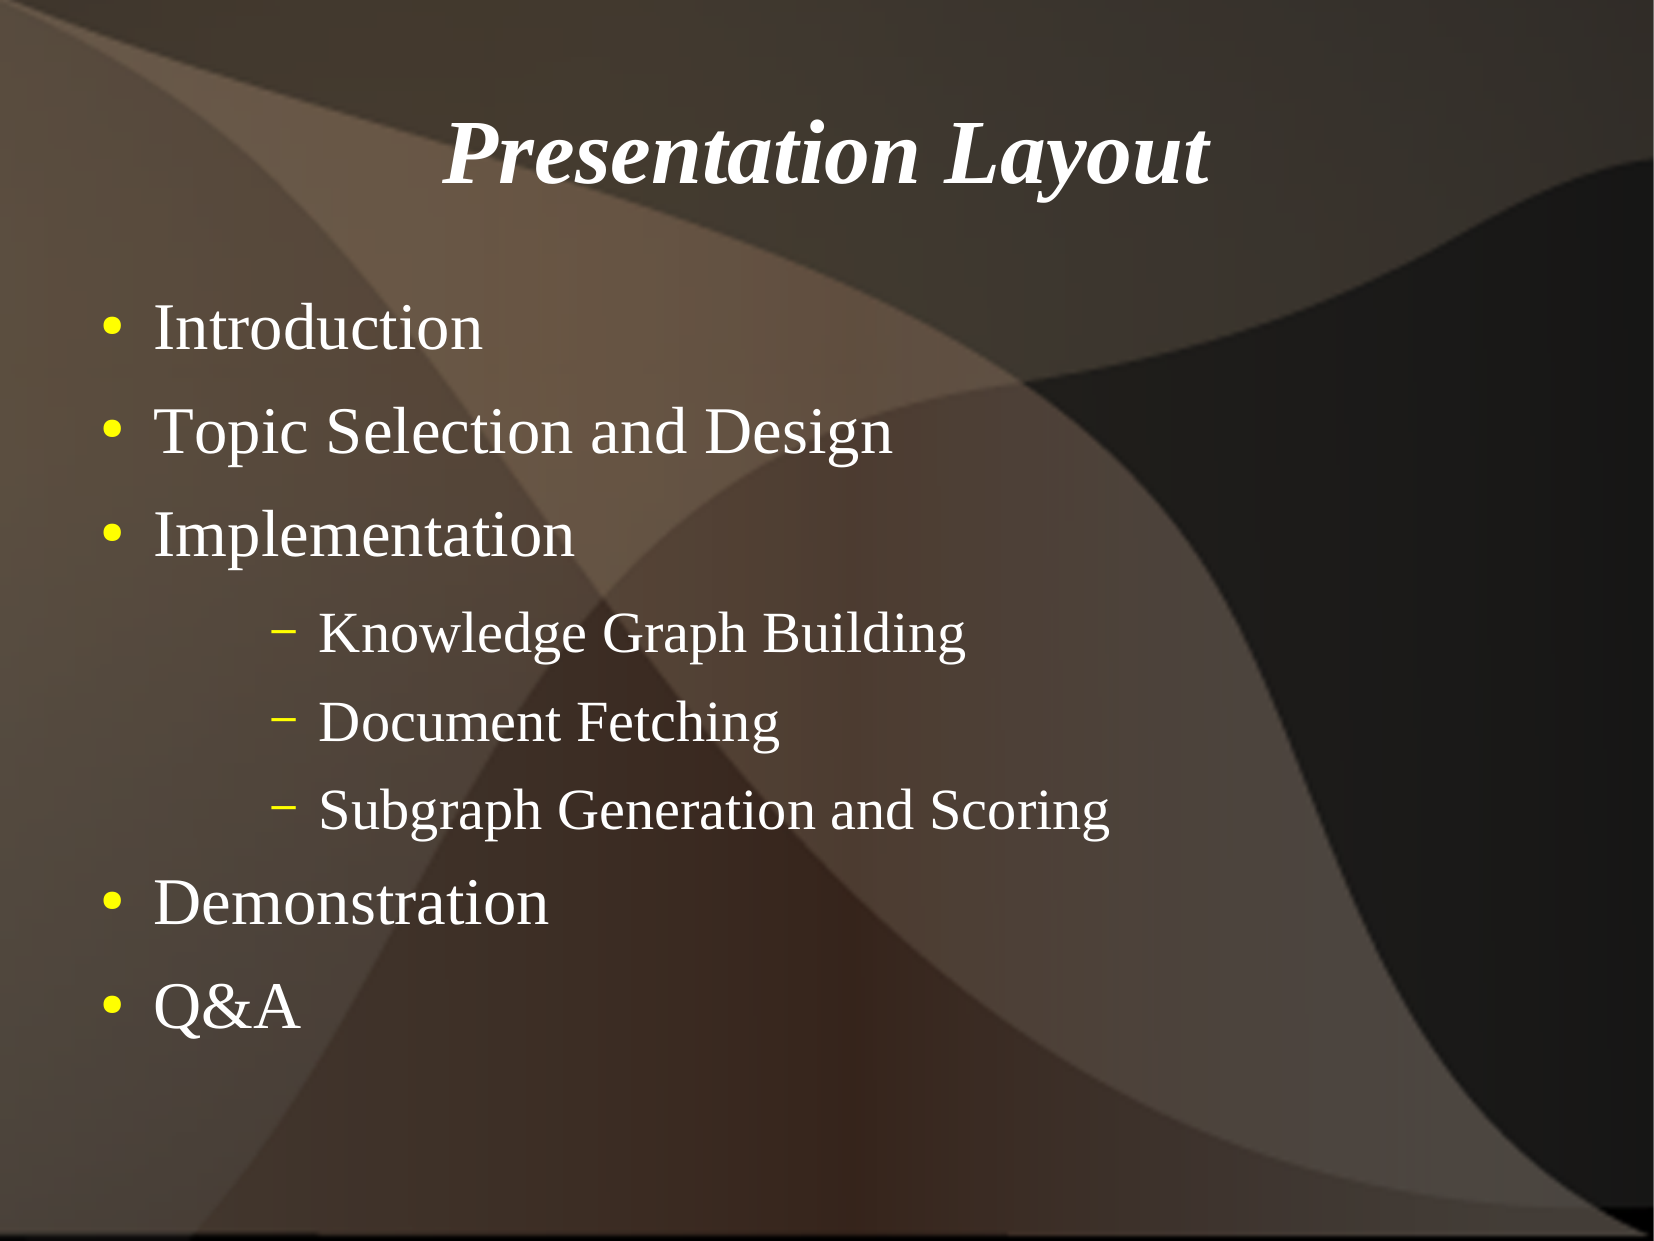

# Presentation Layout
Introduction
Topic Selection and Design
Implementation
Knowledge Graph Building
Document Fetching
Subgraph Generation and Scoring
Demonstration
Q&A